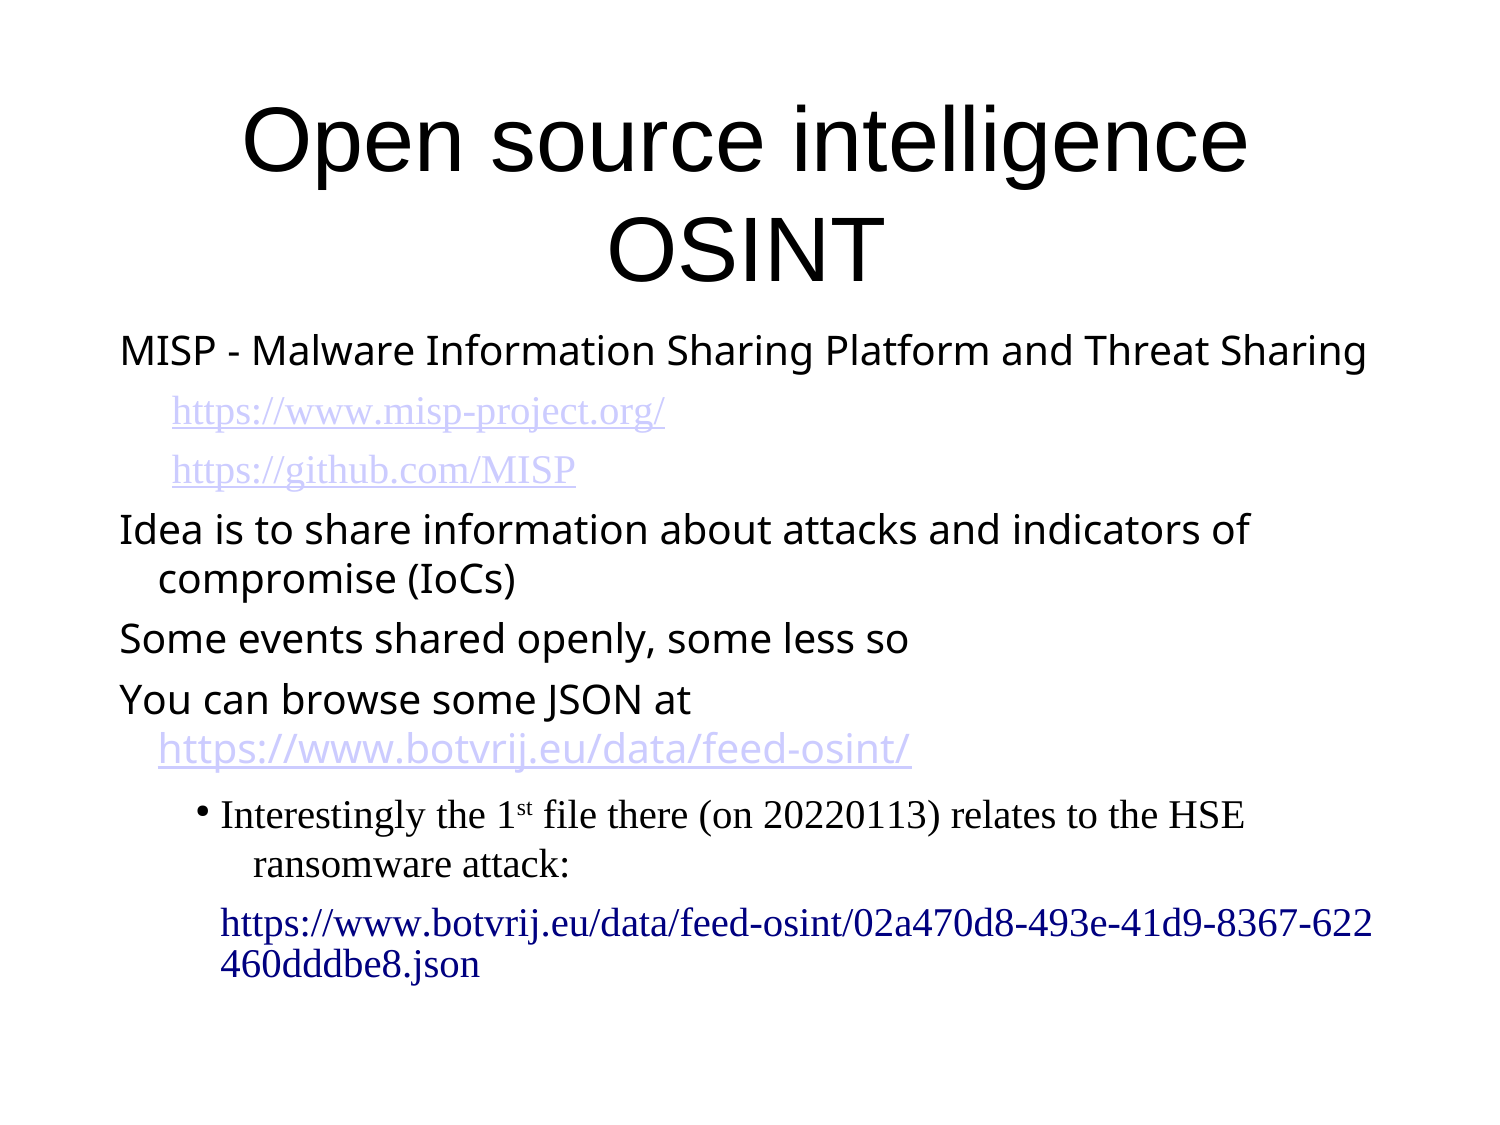

# Open source intelligence OSINT
MISP - Malware Information Sharing Platform and Threat Sharing
https://www.misp-project.org/
https://github.com/MISP
Idea is to share information about attacks and indicators of compromise (IoCs)
Some events shared openly, some less so
You can browse some JSON at https://www.botvrij.eu/data/feed-osint/
Interestingly the 1st file there (on 20220113) relates to the HSE ransomware attack:
https://www.botvrij.eu/data/feed-osint/02a470d8-493e-41d9-8367-622460dddbe8.json